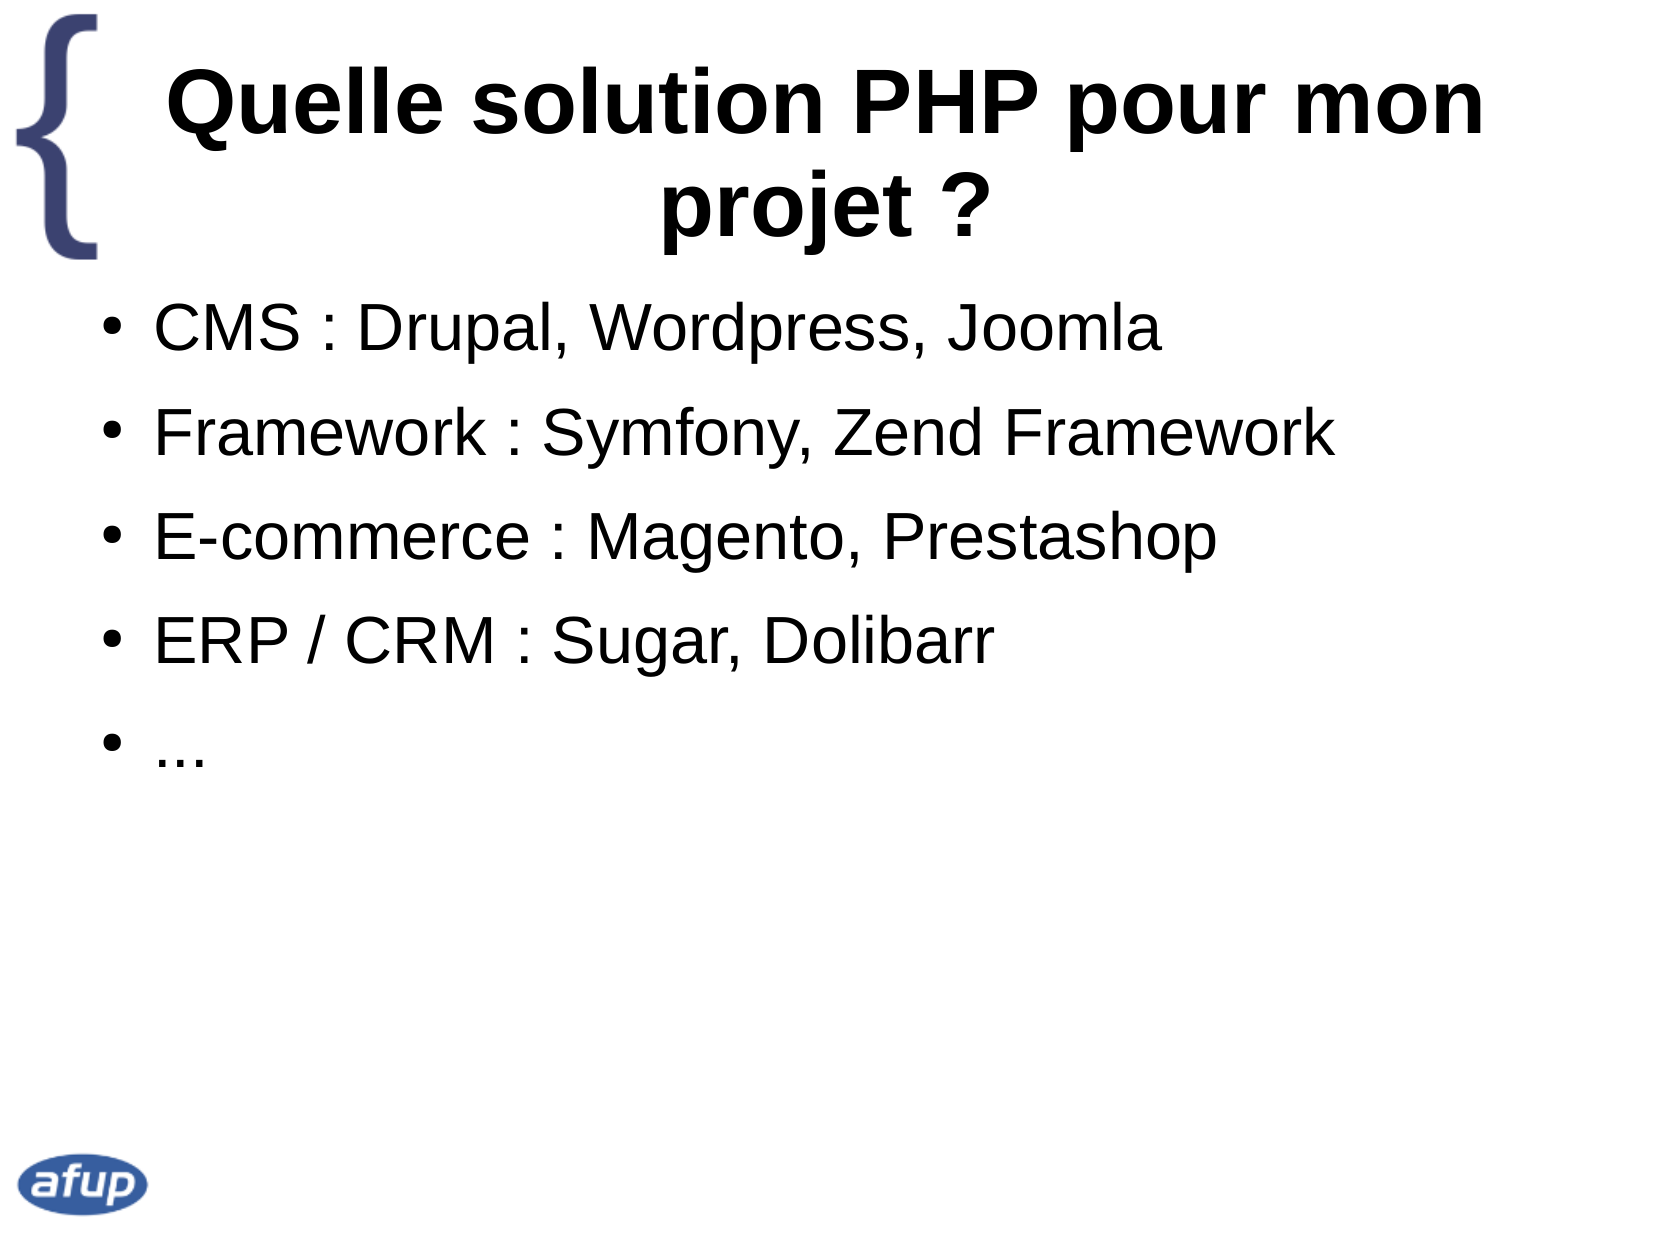

# Quelle solution PHP pour mon projet ?
CMS : Drupal, Wordpress, Joomla
Framework : Symfony, Zend Framework
E-commerce : Magento, Prestashop
ERP / CRM : Sugar, Dolibarr
...